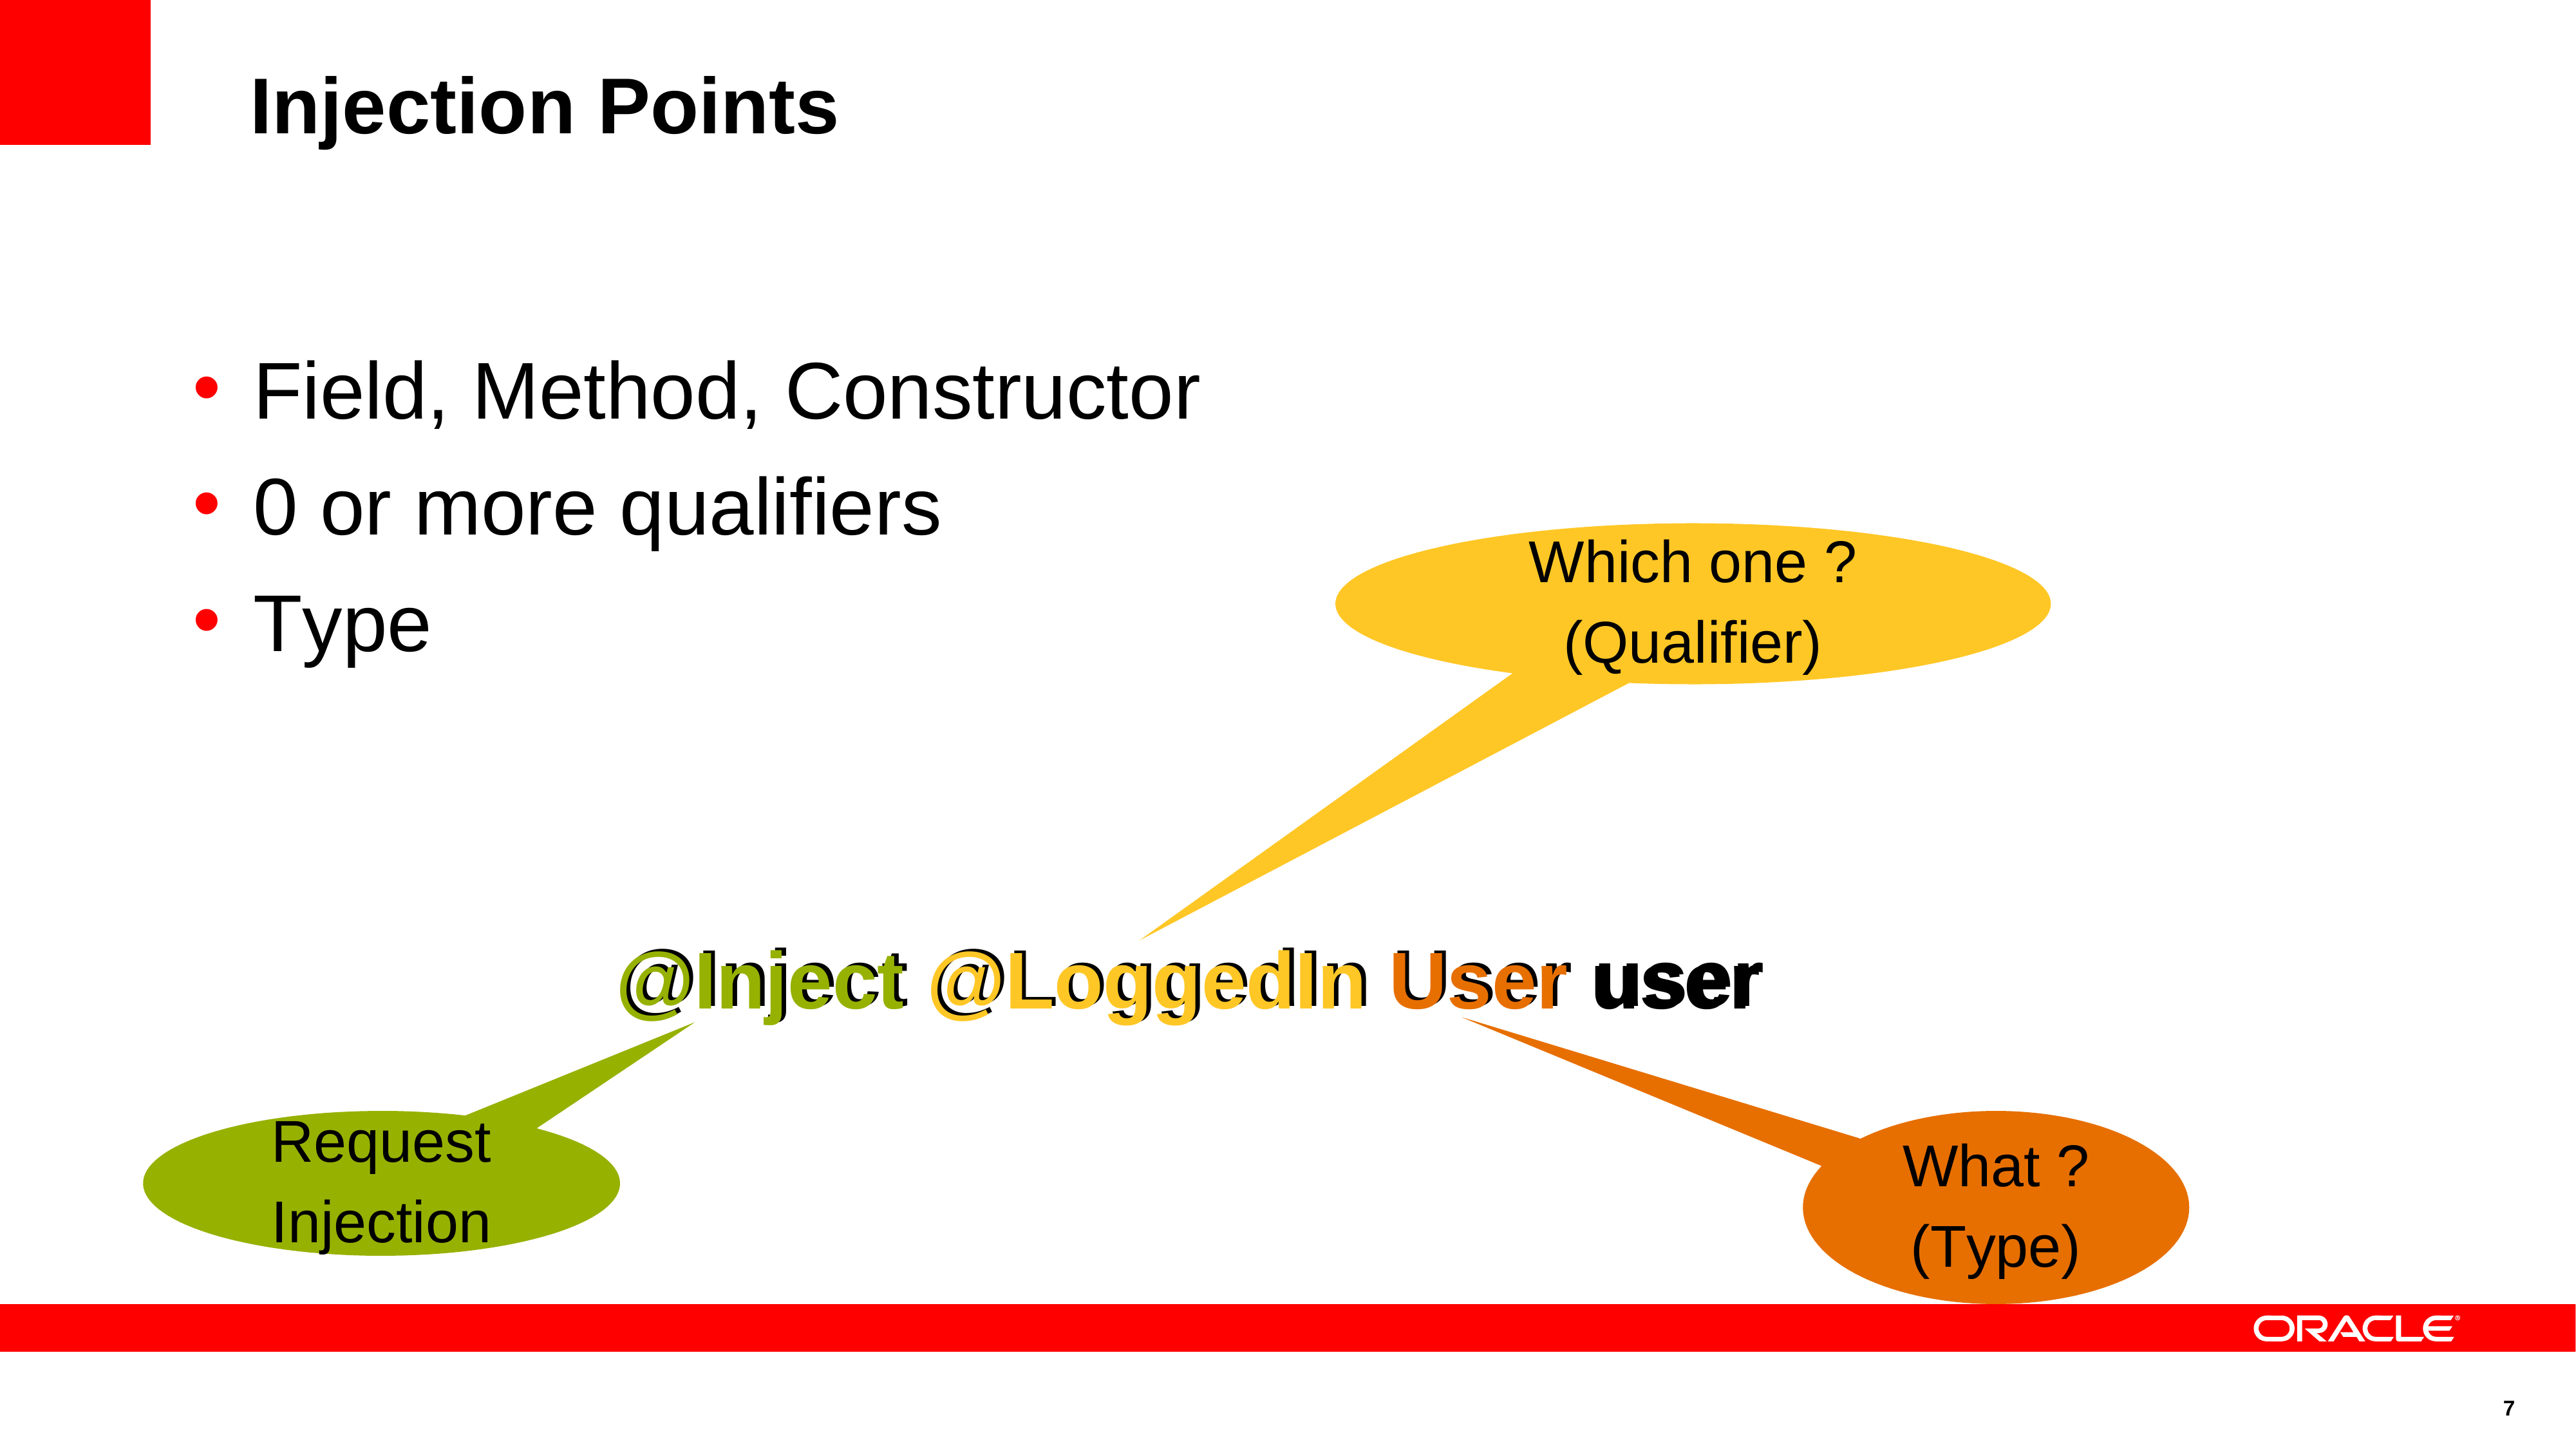

# Injection Points
Field, Method, Constructor
0 or more qualifiers
Type
Which one ?
(Qualifier)
@Inject @LoggedIn User user
@Inject @LoggedIn User user
Request
Injection
What ?
(Type)